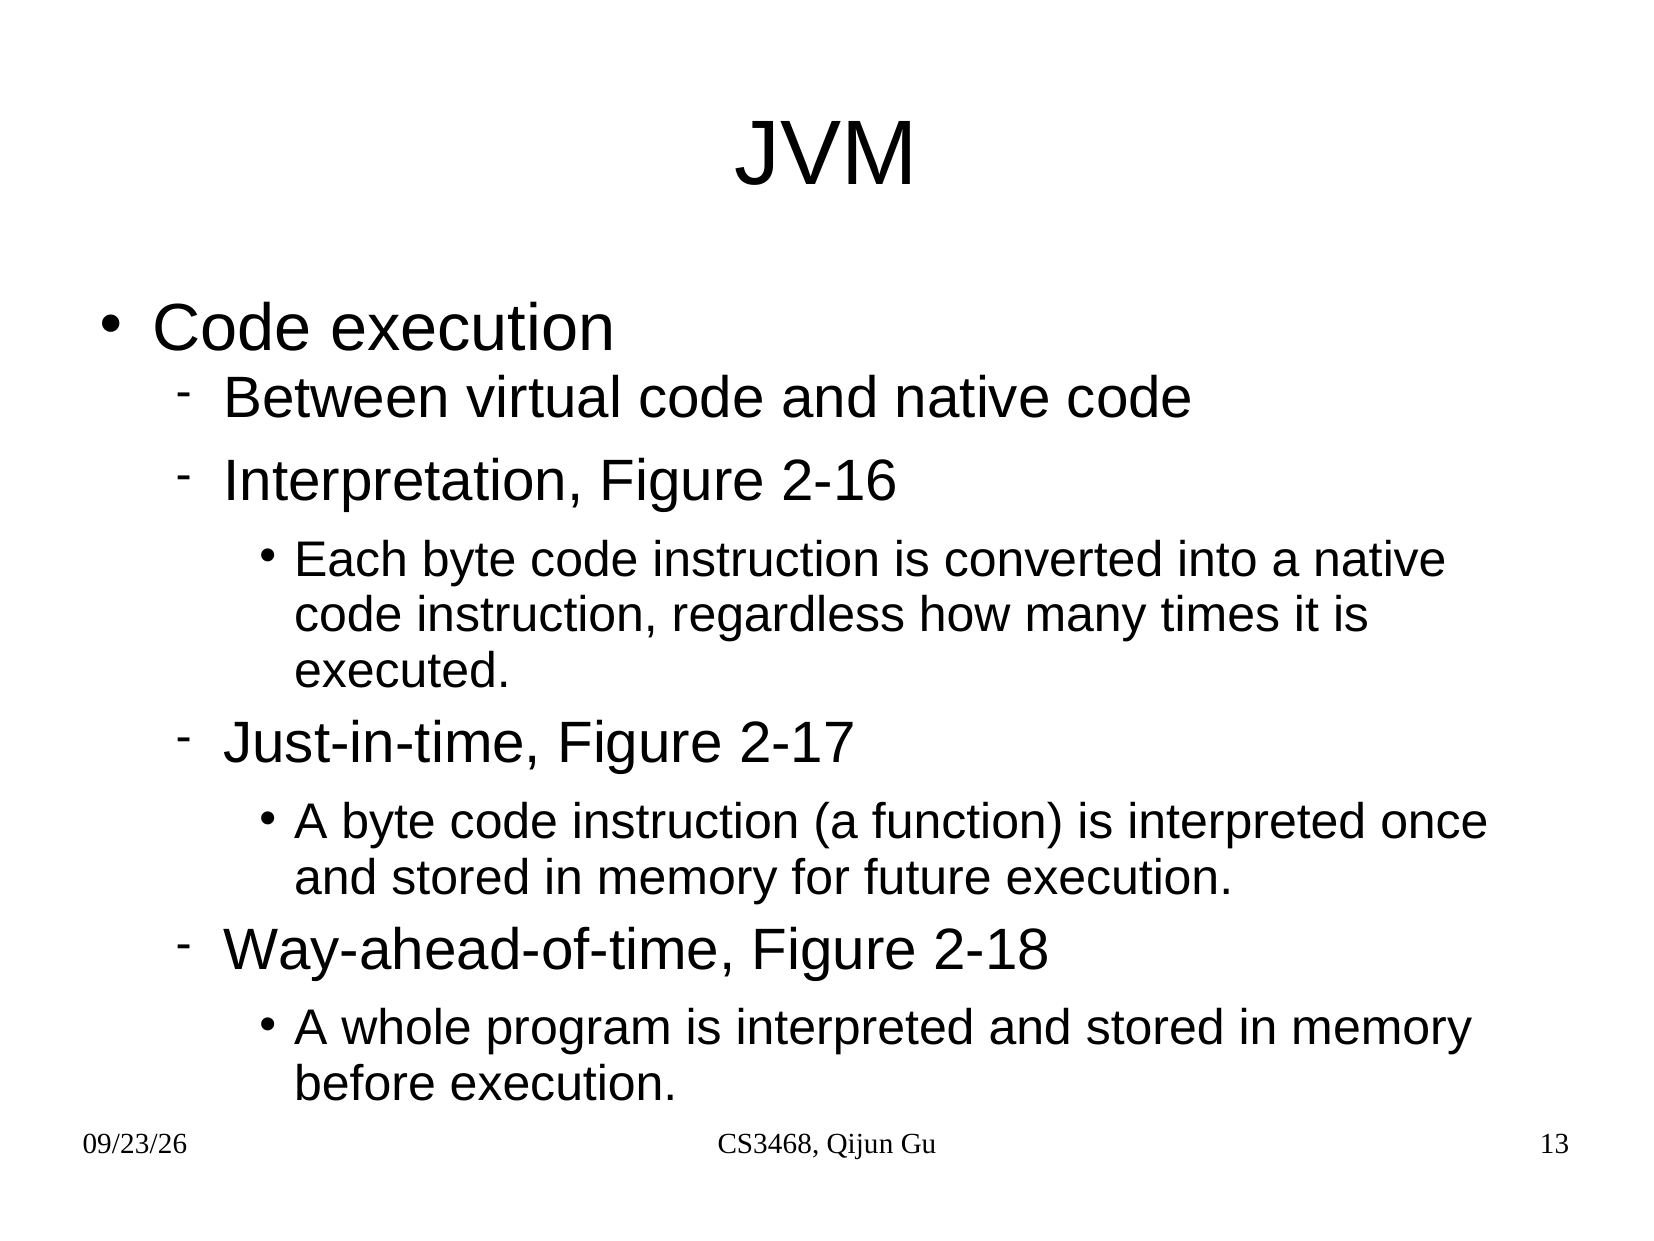

# JVM
Code execution
Between virtual code and native code
Interpretation, Figure 2-16
Each byte code instruction is converted into a native code instruction, regardless how many times it is executed.
Just-in-time, Figure 2-17
A byte code instruction (a function) is interpreted once and stored in memory for future execution.
Way-ahead-of-time, Figure 2-18
A whole program is interpreted and stored in memory before execution.
CS3468, Qijun Gu
13